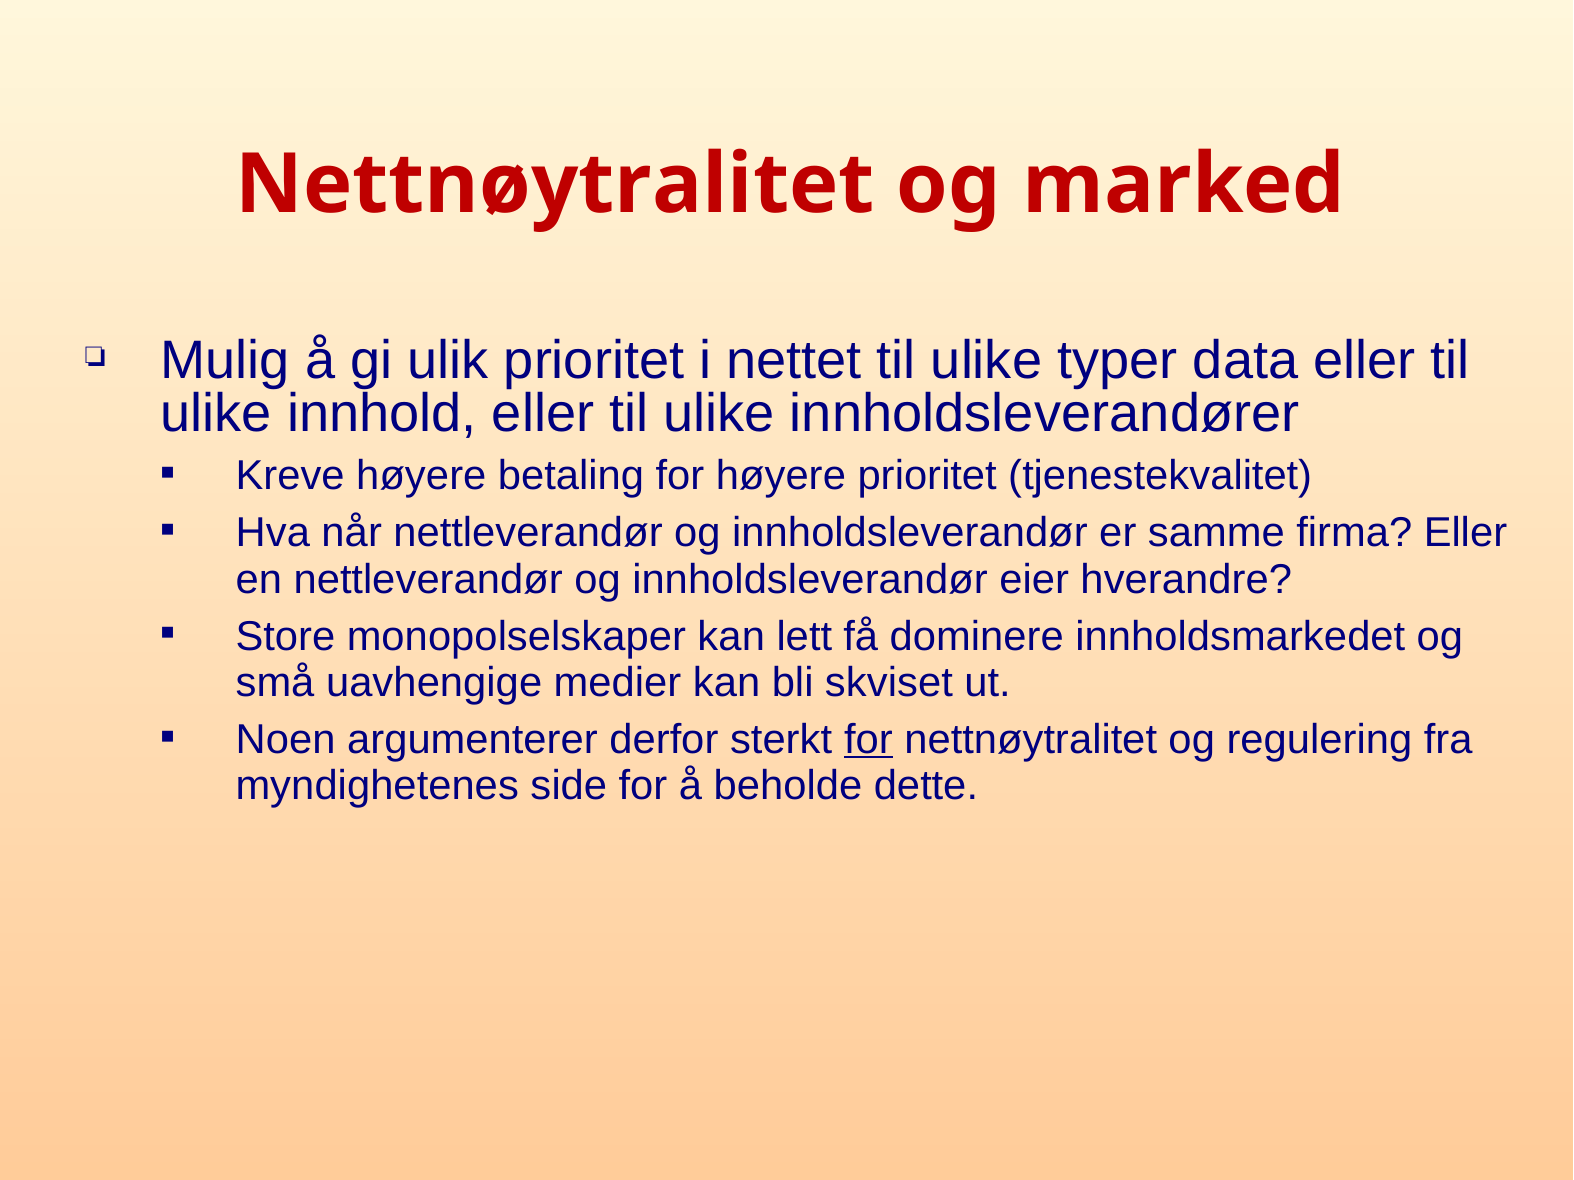

# Nettnøytralitet og marked
Mulig å gi ulik prioritet i nettet til ulike typer data eller til ulike innhold, eller til ulike innholdsleverandører
Kreve høyere betaling for høyere prioritet (tjenestekvalitet)
Hva når nettleverandør og innholdsleverandør er samme firma? Eller en nettleverandør og innholdsleverandør eier hverandre?
Store monopolselskaper kan lett få dominere innholdsmarkedet og små uavhengige medier kan bli skviset ut.
Noen argumenterer derfor sterkt for nettnøytralitet og regulering fra myndighetenes side for å beholde dette.